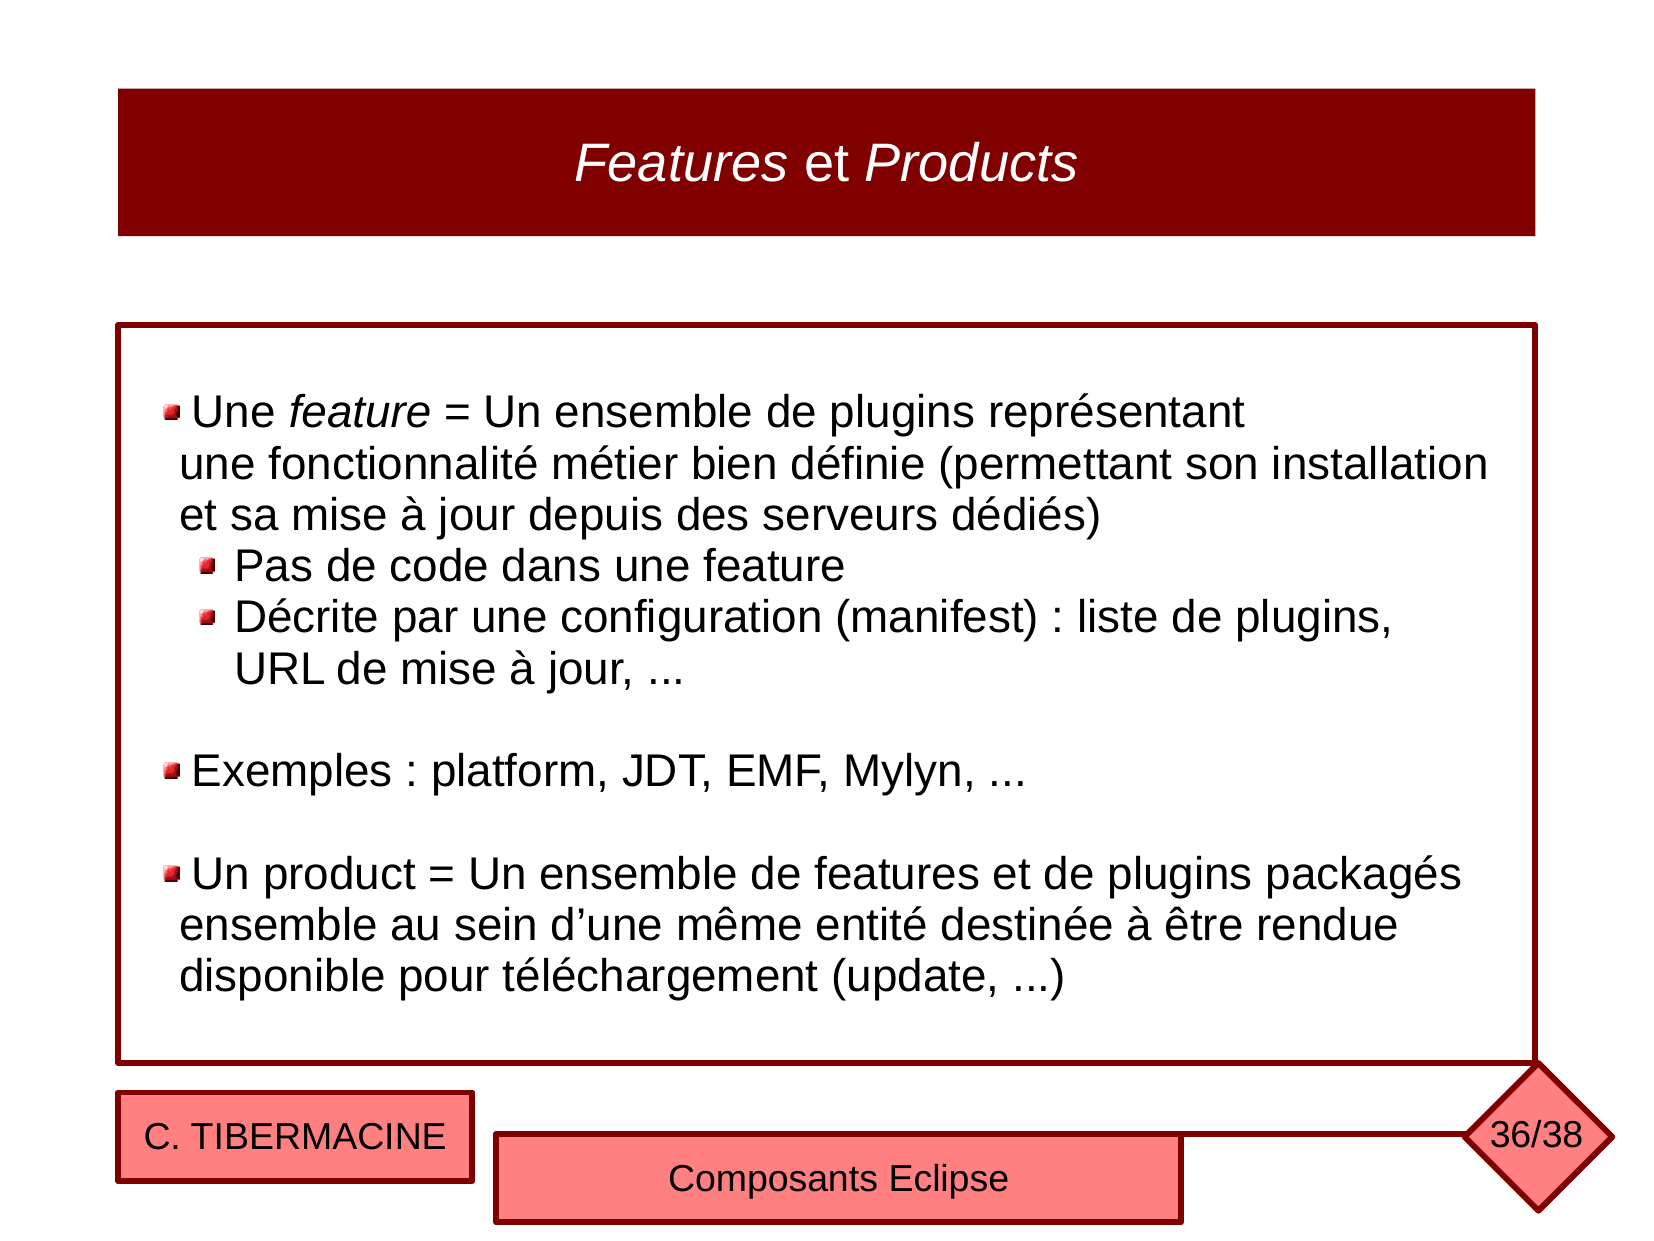

Features et Products
 Une feature = Un ensemble de plugins représentant
une fonctionnalité métier bien définie (permettant son installation
et sa mise à jour depuis des serveurs dédiés)
Pas de code dans une feature
Décrite par une configuration (manifest) : liste de plugins,
URL de mise à jour, ...
 Exemples : platform, JDT, EMF, Mylyn, ...
 Un product = Un ensemble de features et de plugins packagés
ensemble au sein d’une même entité destinée à être rendue
disponible pour téléchargement (update, ...)
C. TIBERMACINE
Composants Eclipse